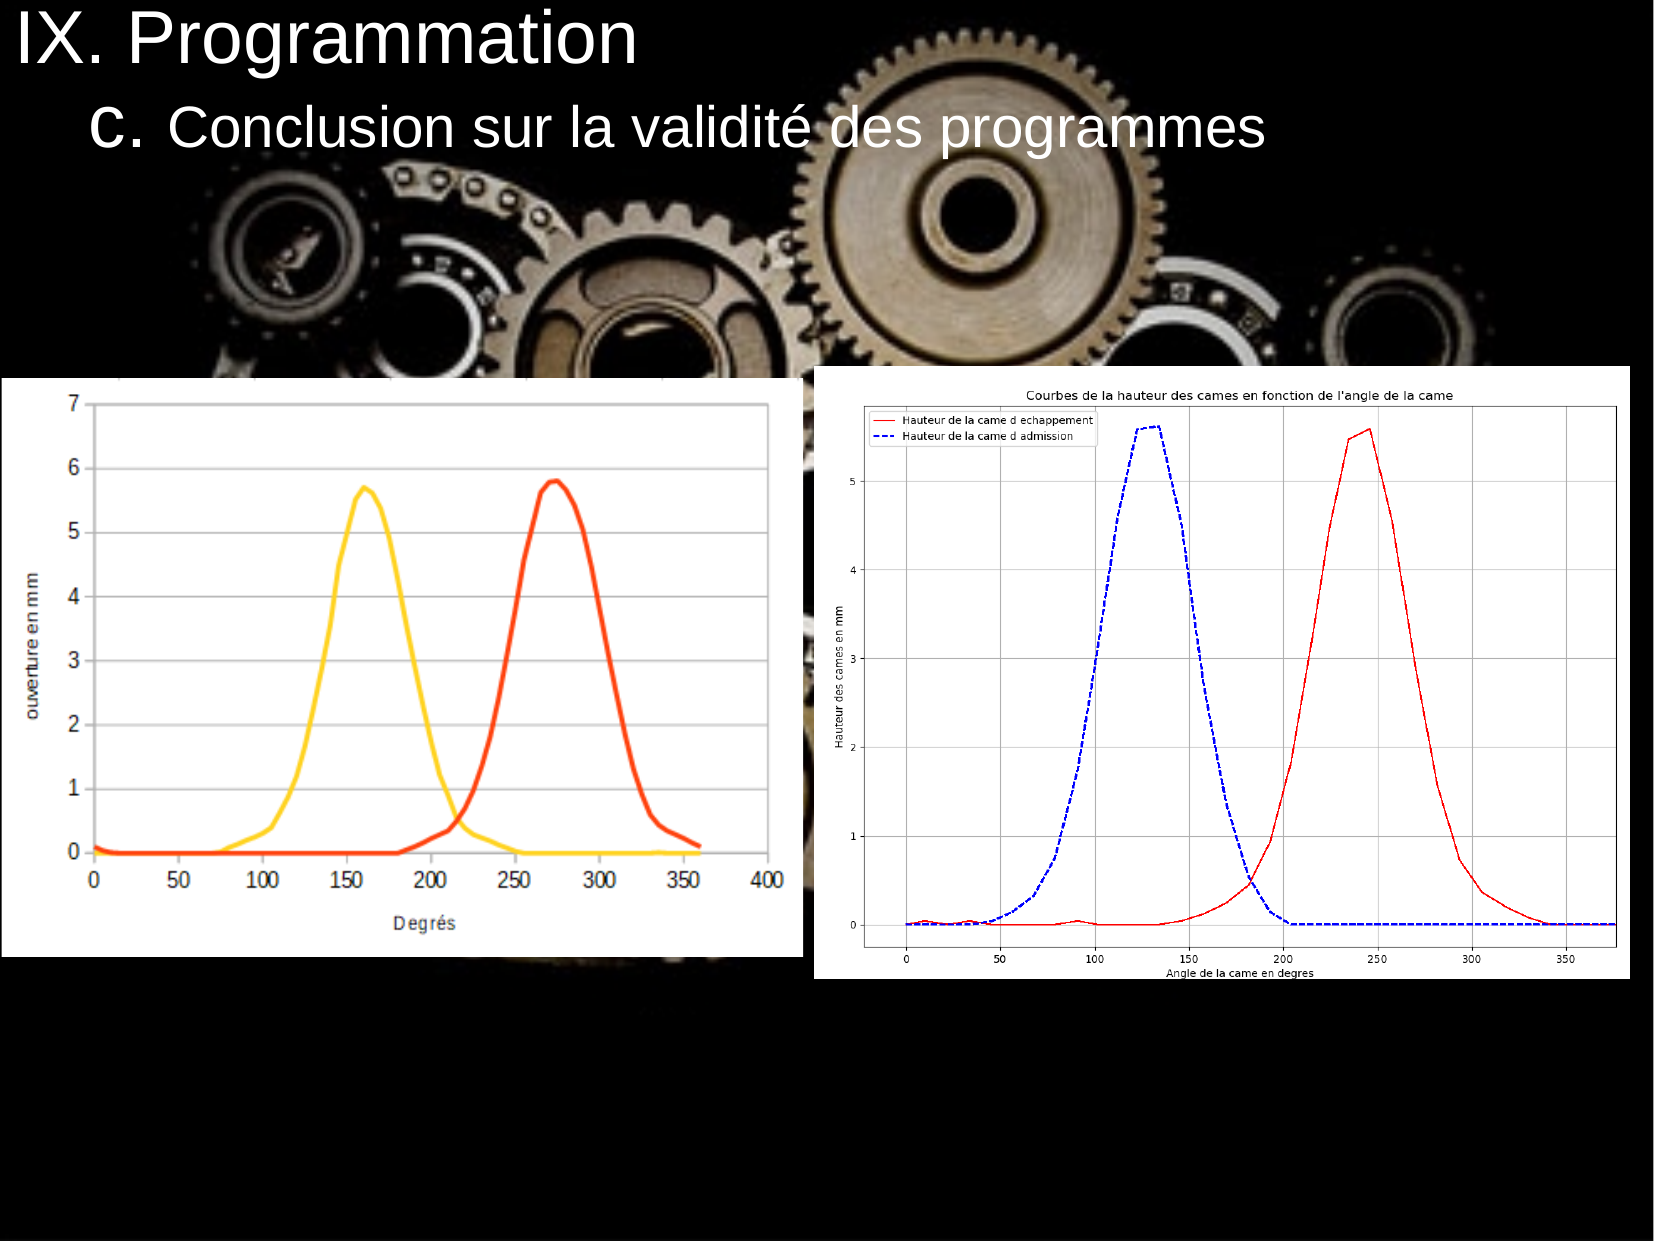

IX. Programmation
	c. Conclusion sur la validité des programmes